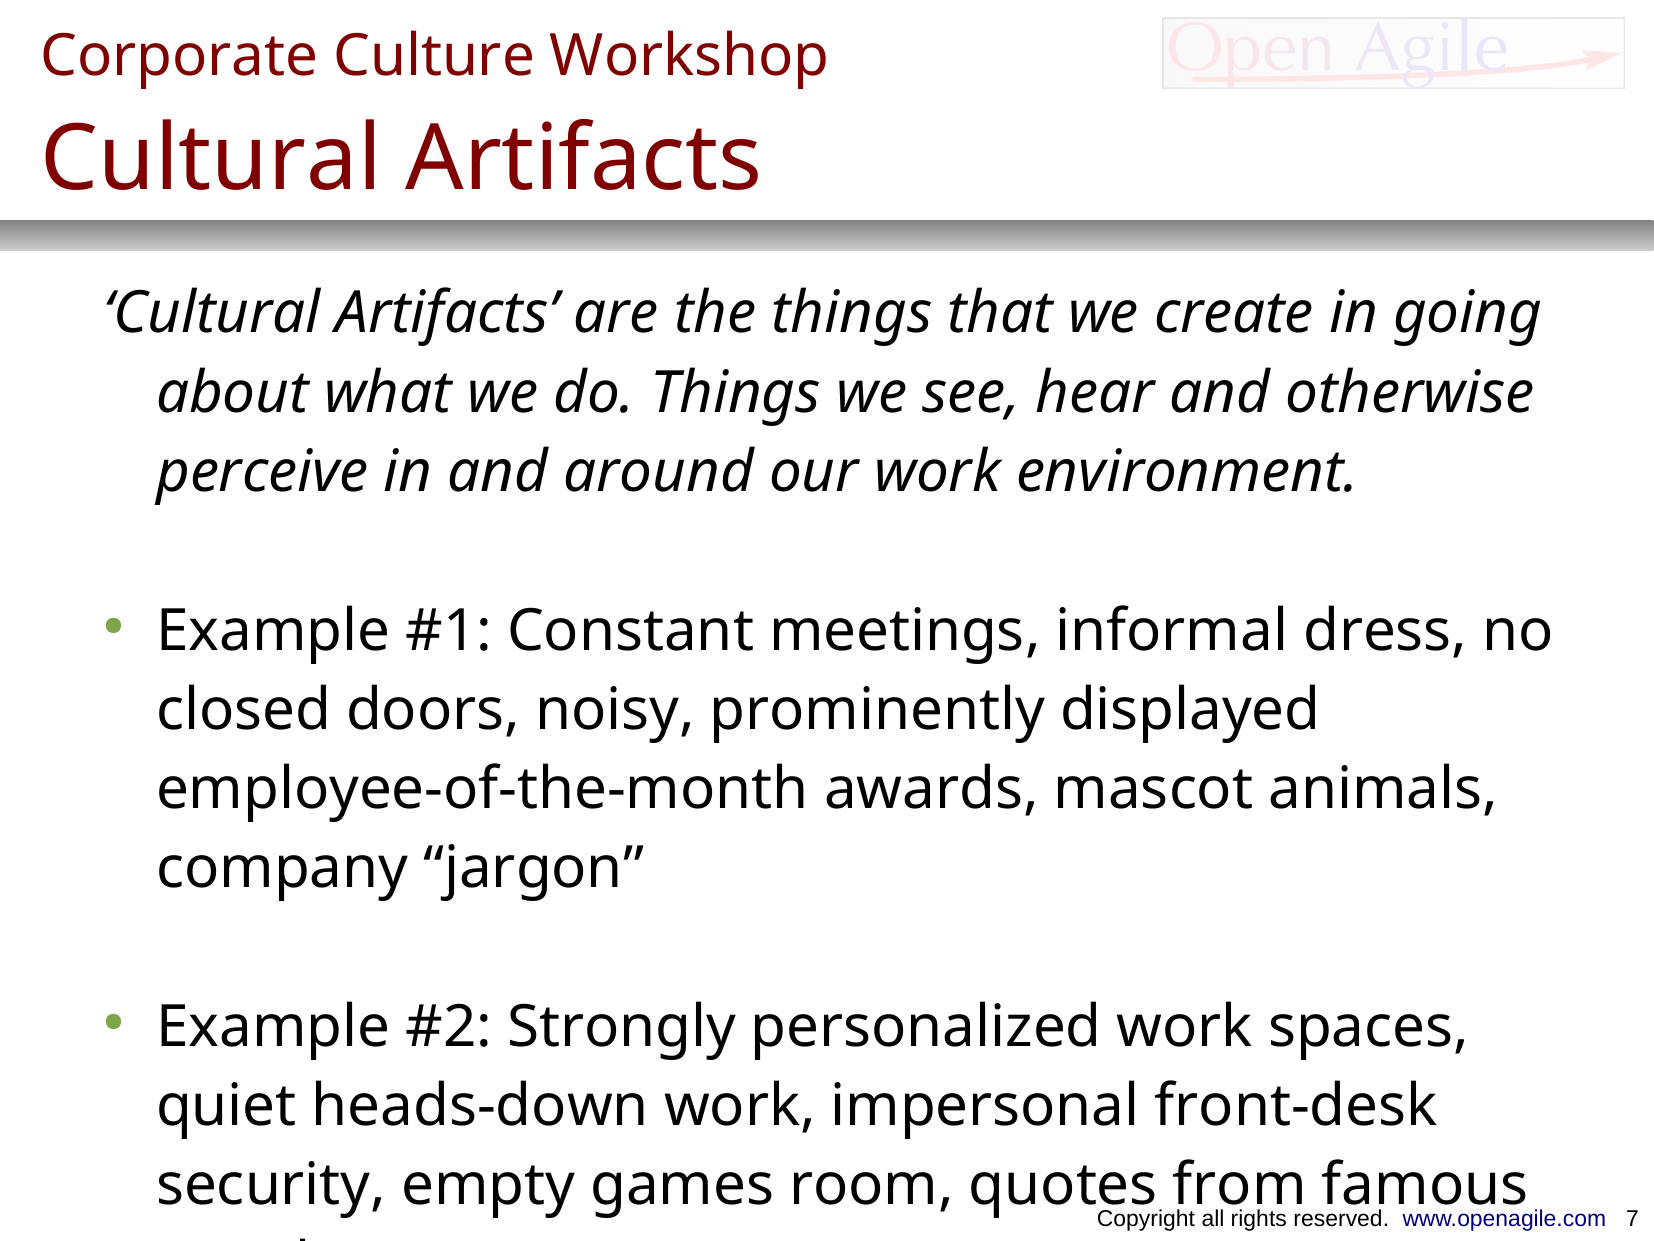

# Corporate Culture Workshop Cultural Artifacts
‘Cultural Artifacts’ are the things that we create in going about what we do. Things we see, hear and otherwise perceive in and around our work environment.
Example #1: Constant meetings, informal dress, no closed doors, noisy, prominently displayed employee-of-the-month awards, mascot animals, company “jargon”
Example #2: Strongly personalized work spaces, quiet heads-down work, impersonal front-desk security, empty games room, quotes from famous people
Caution: artifacts are a symptom...
the reasons for them are unknown without further investigation